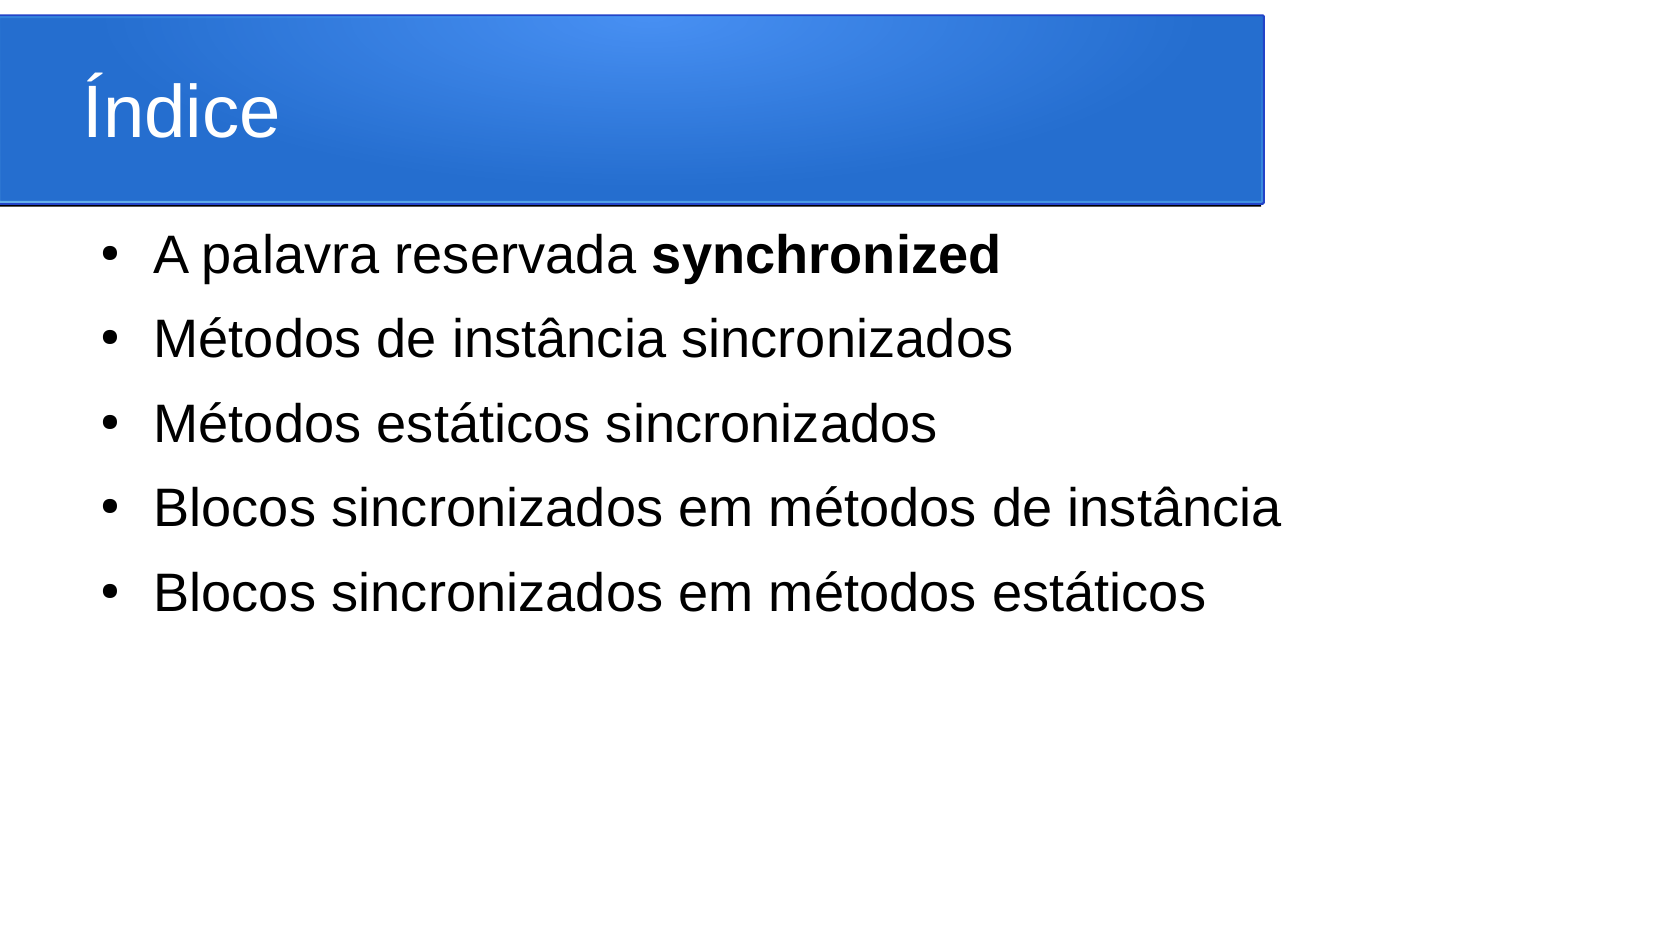

# Índice
A palavra reservada synchronized
Métodos de instância sincronizados
Métodos estáticos sincronizados
Blocos sincronizados em métodos de instância
Blocos sincronizados em métodos estáticos